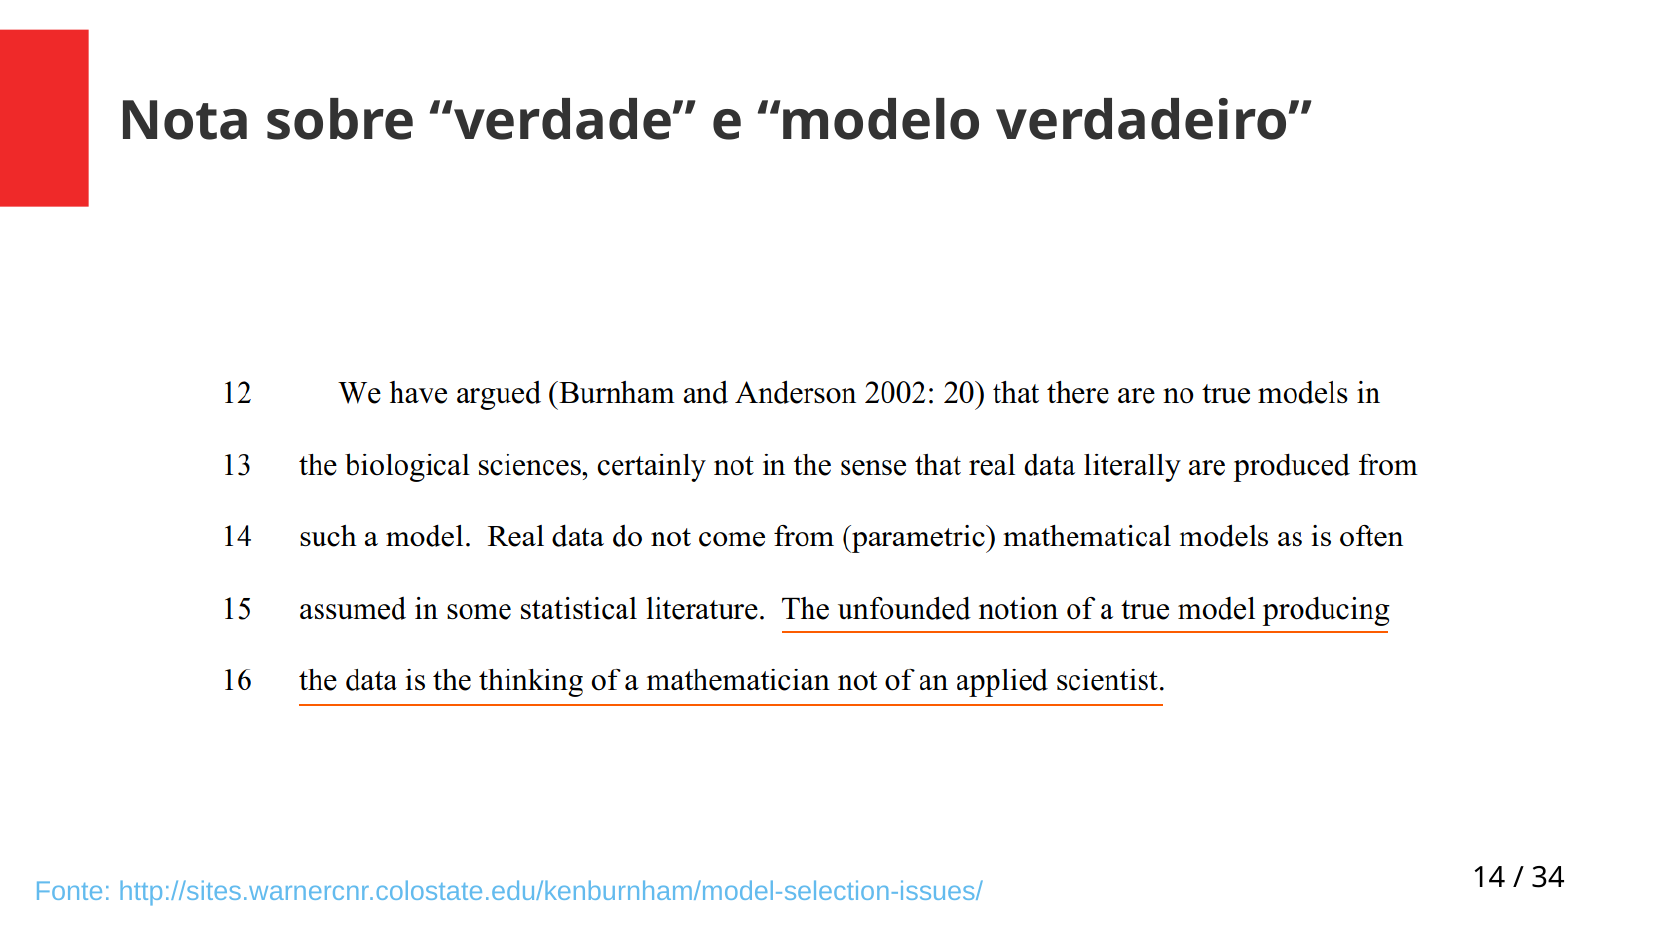

# Nota sobre “verdade” e “modelo verdadeiro”
14
Fonte: http://sites.warnercnr.colostate.edu/kenburnham/model-selection-issues/